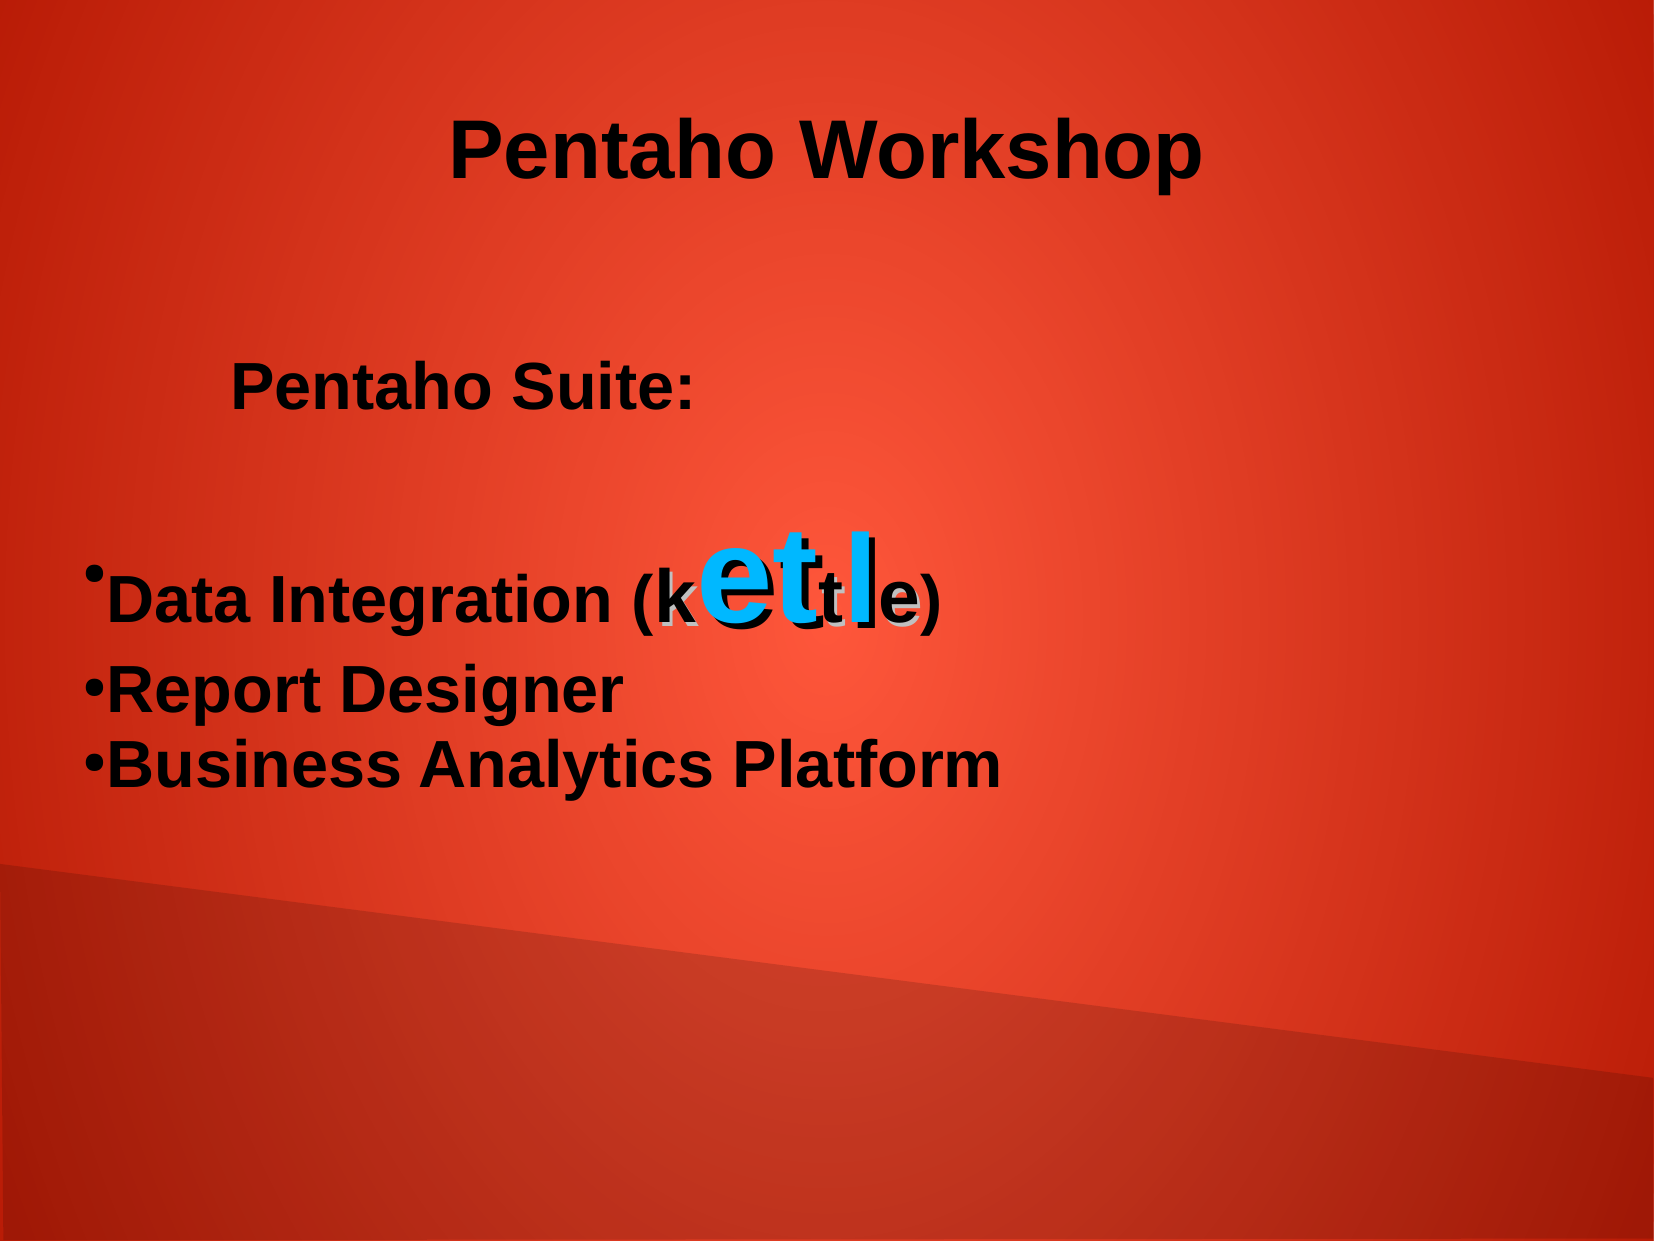

# Pentaho Workshop
		Pentaho Suite:
Data Integration (kettle)
Report Designer
Business Analytics Platform